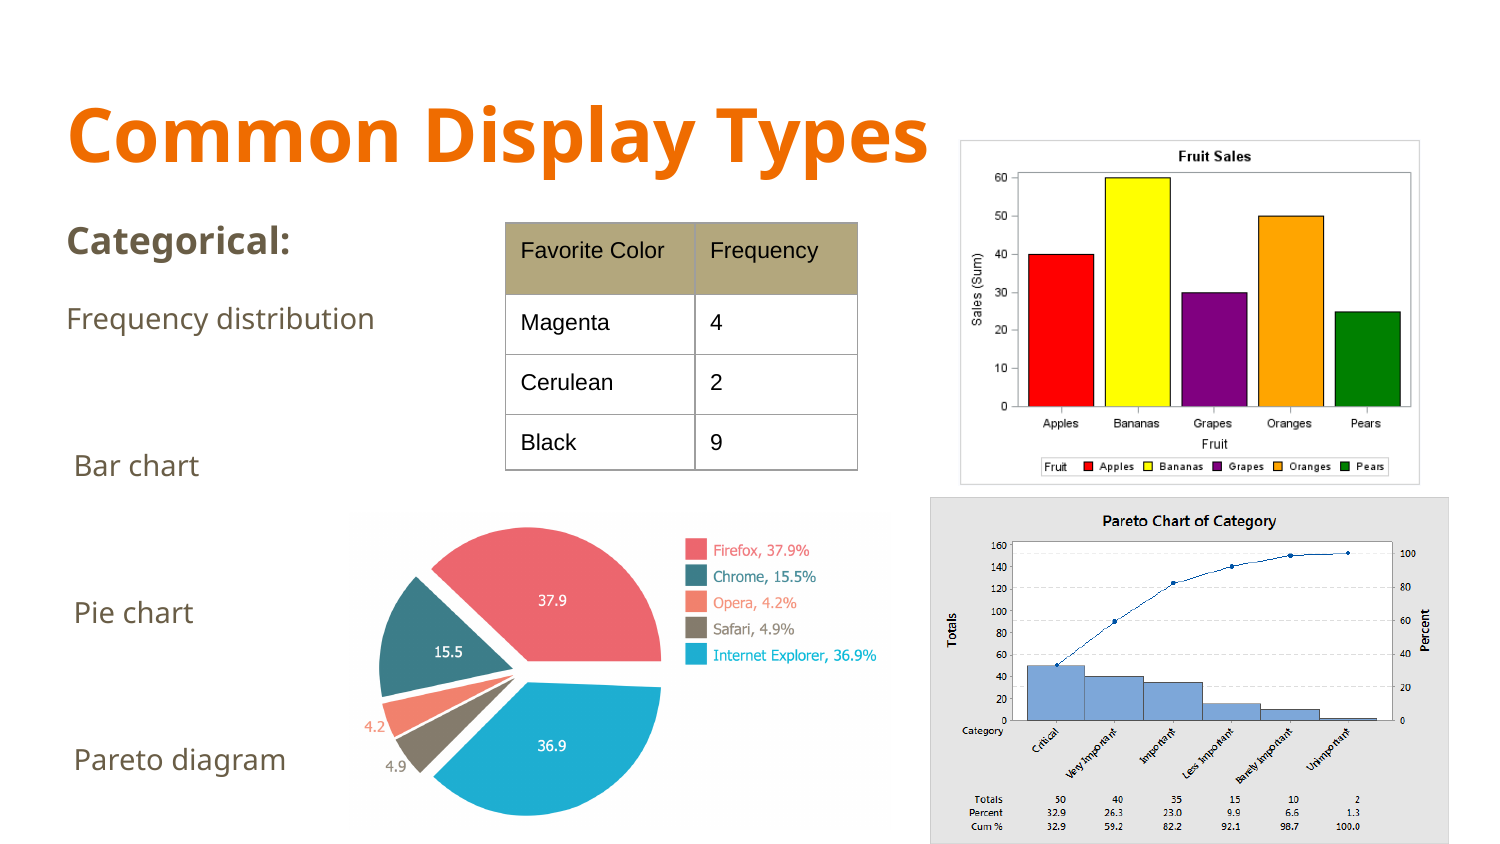

# Common Display Types
Categorical:
Frequency distribution
 Bar chart
 Pie chart
 Pareto diagram
| Favorite Color | Frequency |
| --- | --- |
| Magenta | 4 |
| Cerulean | 2 |
| Black | 9 |